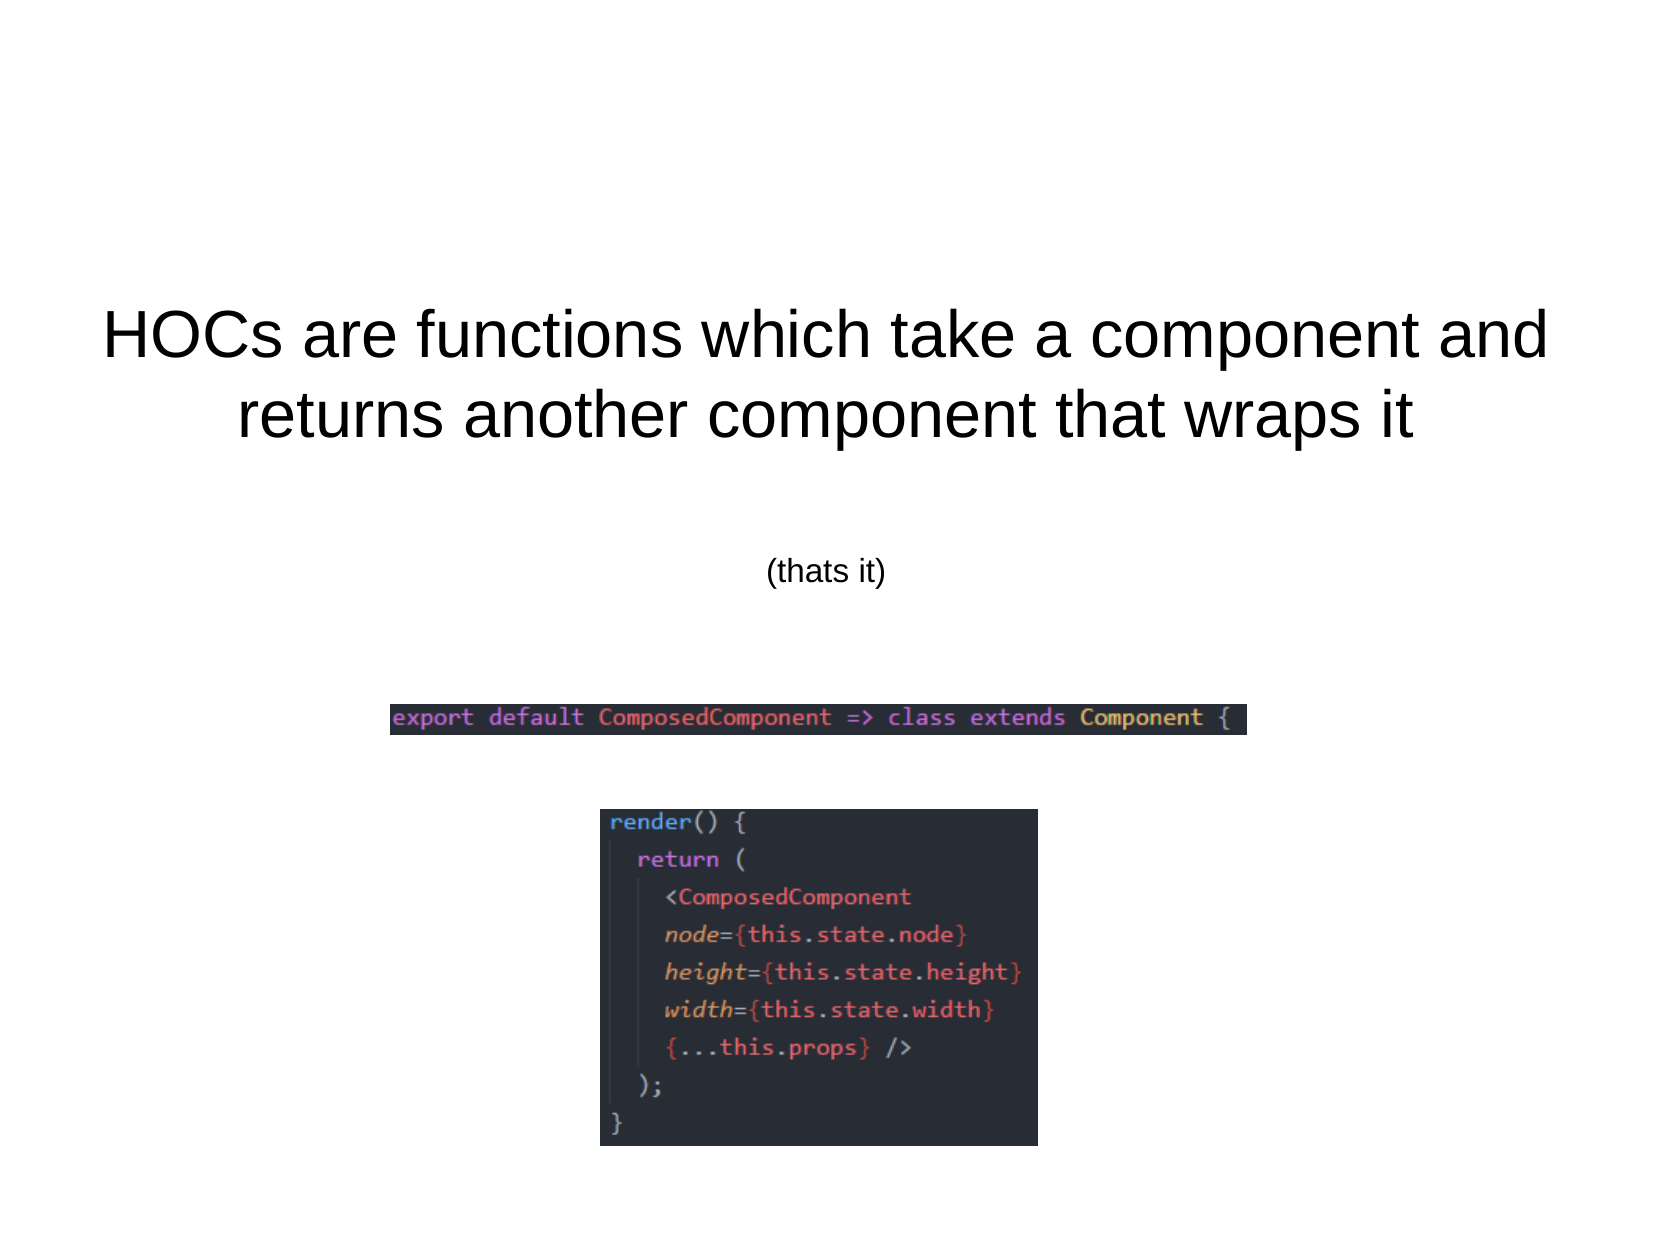

# HOCs are functions which take a component and returns another component that wraps it
(thats it)